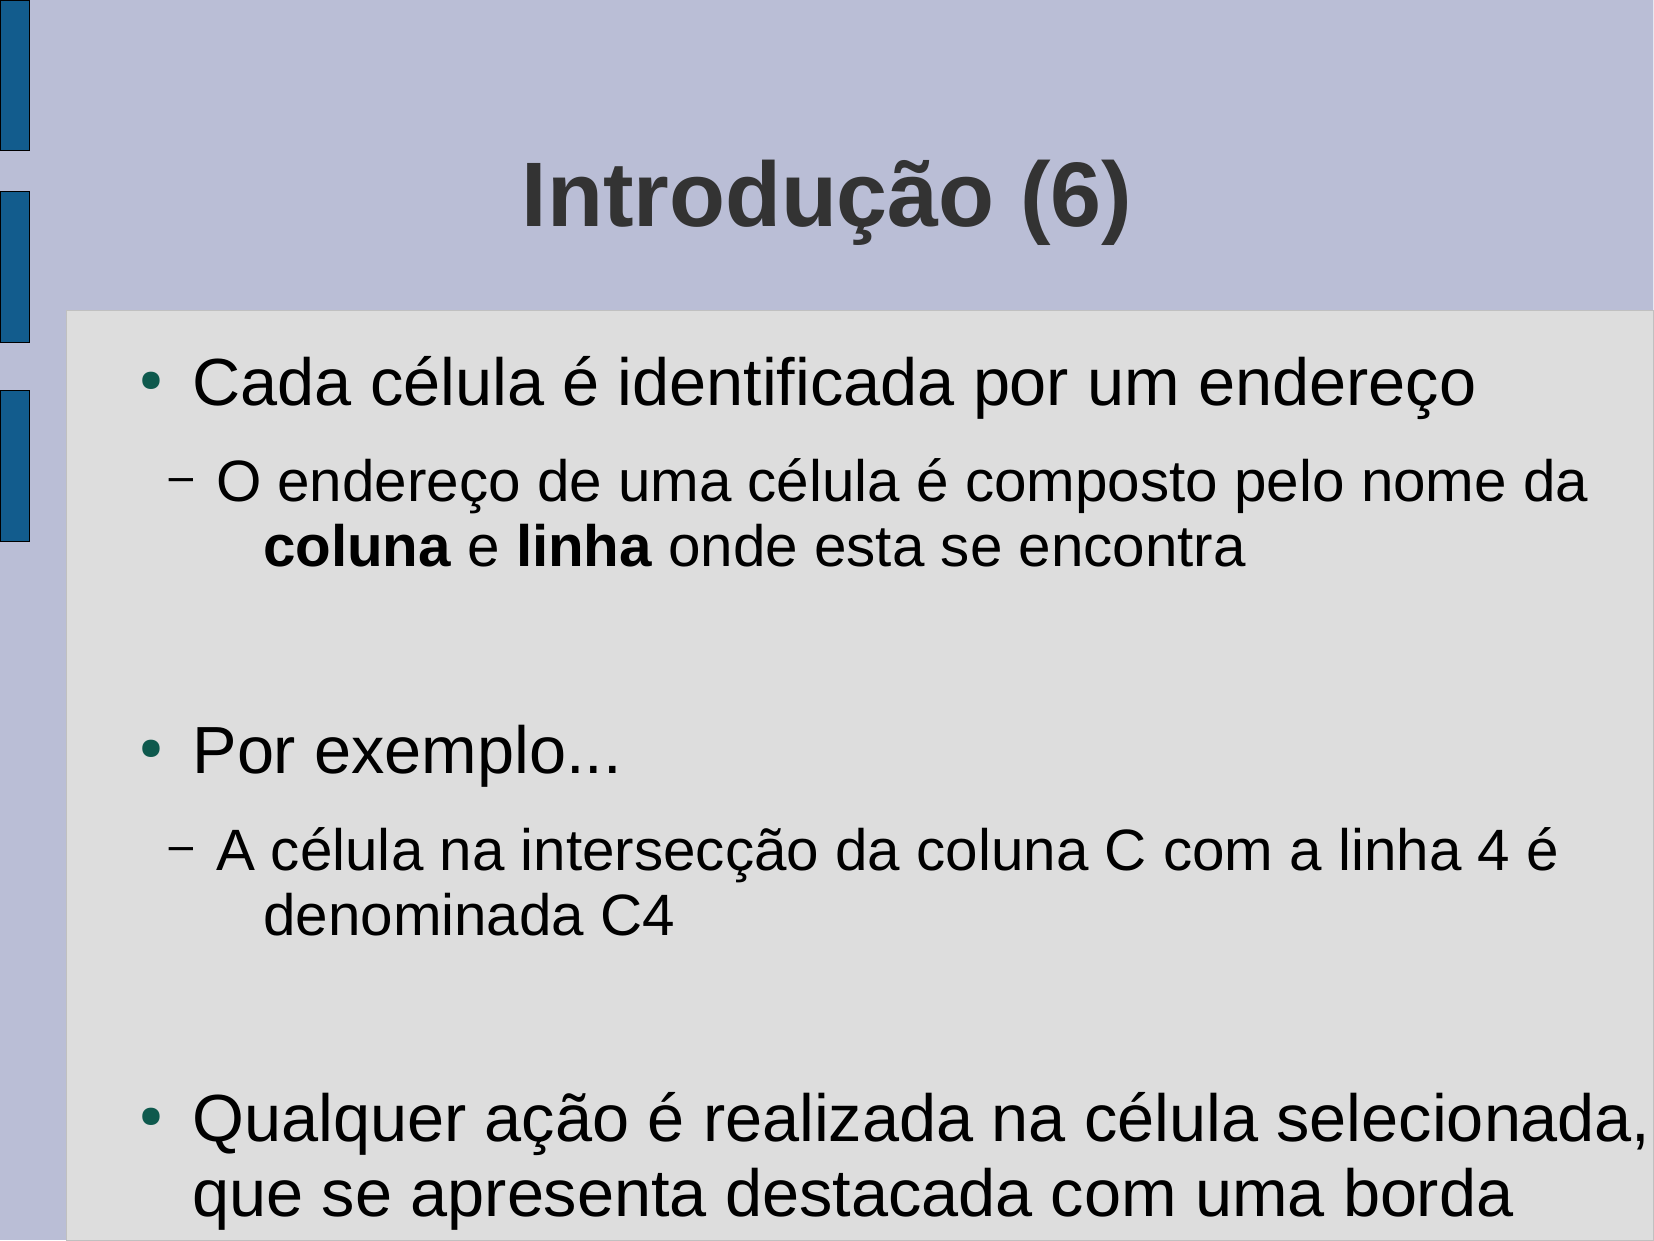

# Introdução (6)
Cada célula é identificada por um endereço
O endereço de uma célula é composto pelo nome da coluna e linha onde esta se encontra
Por exemplo...
A célula na intersecção da coluna C com a linha 4 é denominada C4
Qualquer ação é realizada na célula selecionada, que se apresenta destacada com uma borda